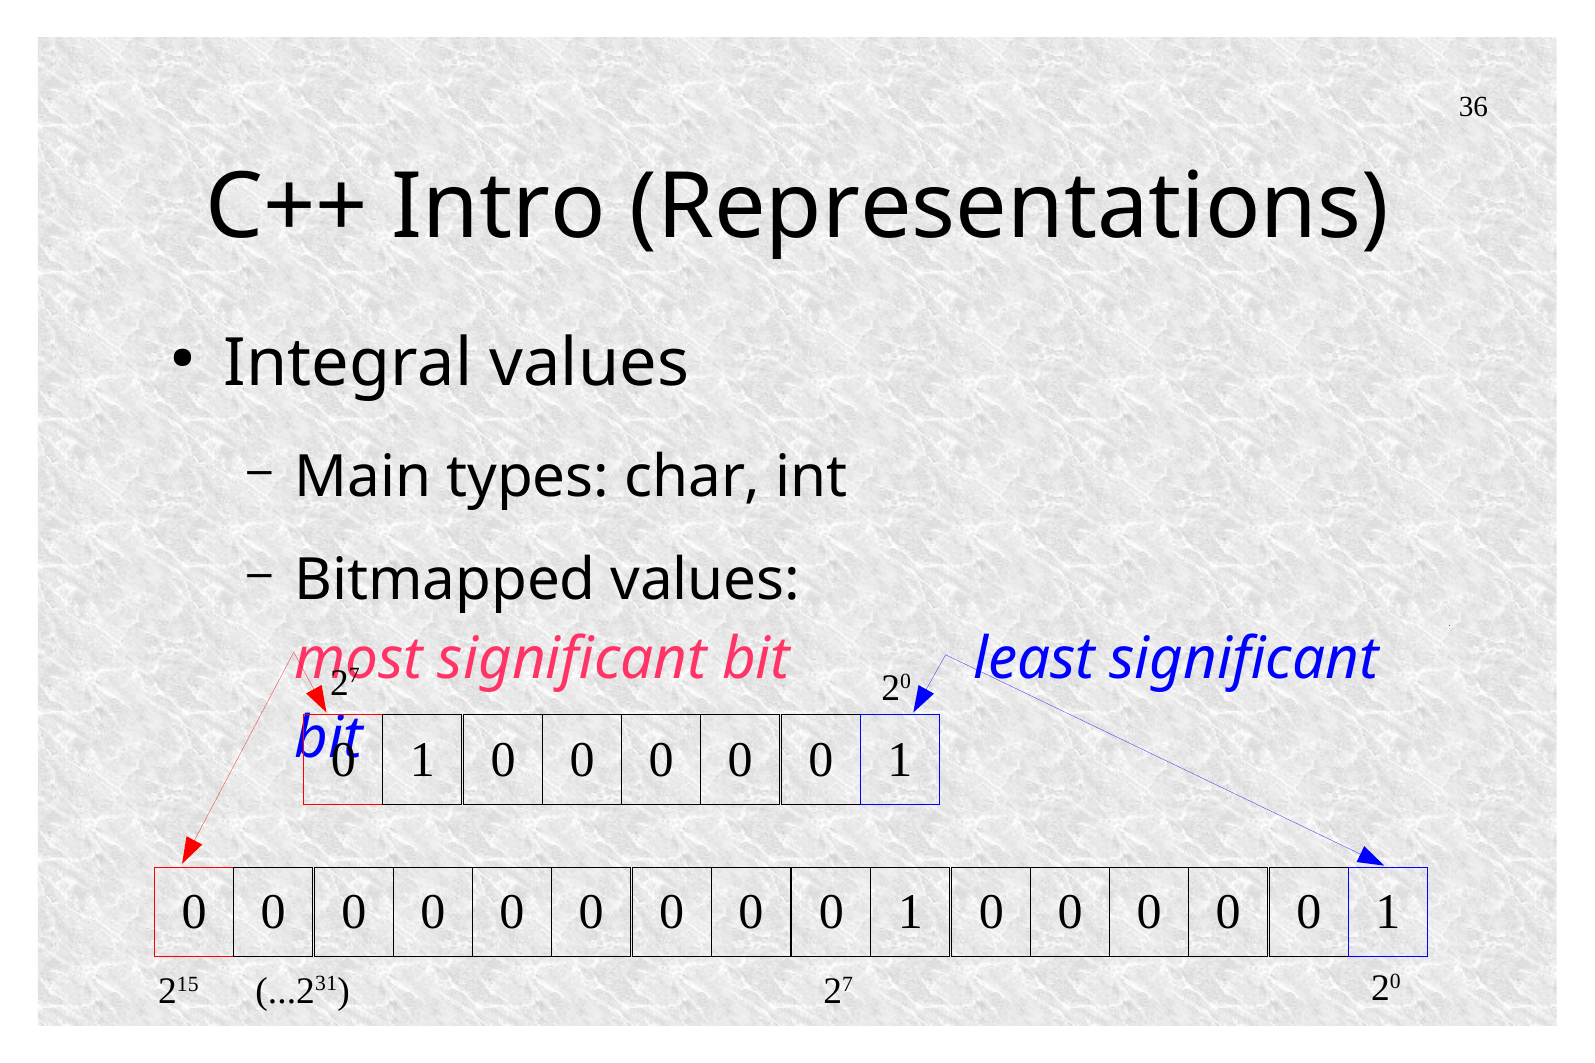

36
# C++ Intro (Representations)
Integral values
Main types: char, int
Bitmapped values:
most significant bit least significant bit
27
20
0
1
0
0
0
0
0
1
0
0
0
0
0
0
0
0
0
1
0
0
0
0
0
1
20
(...231)
215
27